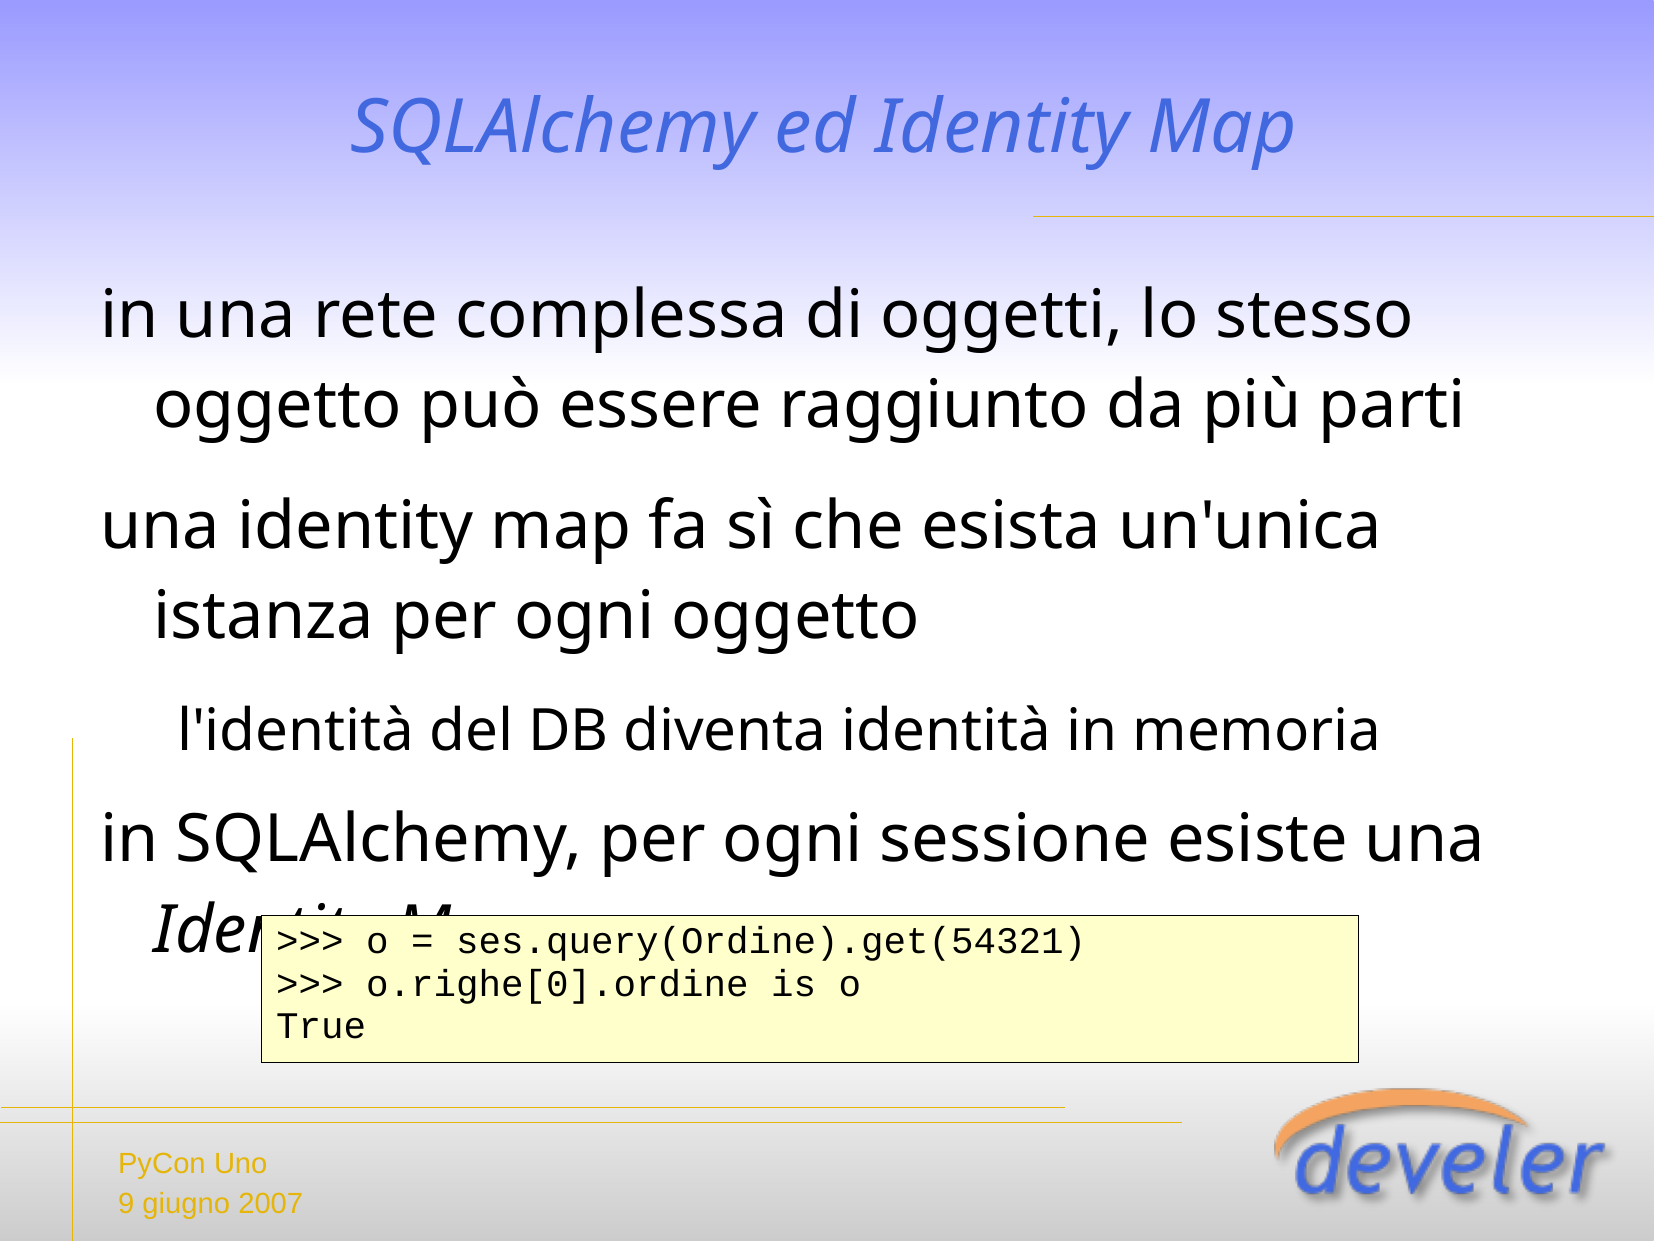

# SQLAlchemy ed Identity Map
in una rete complessa di oggetti, lo stesso oggetto può essere raggiunto da più parti
una identity map fa sì che esista un'unica istanza per ogni oggetto
l'identità del DB diventa identità in memoria
in SQLAlchemy, per ogni sessione esiste una Identity Map
>>> o = ses.query(Ordine).get(54321)
>>> o.righe[0].ordine is o
True
PyCon Uno
9 giugno 2007